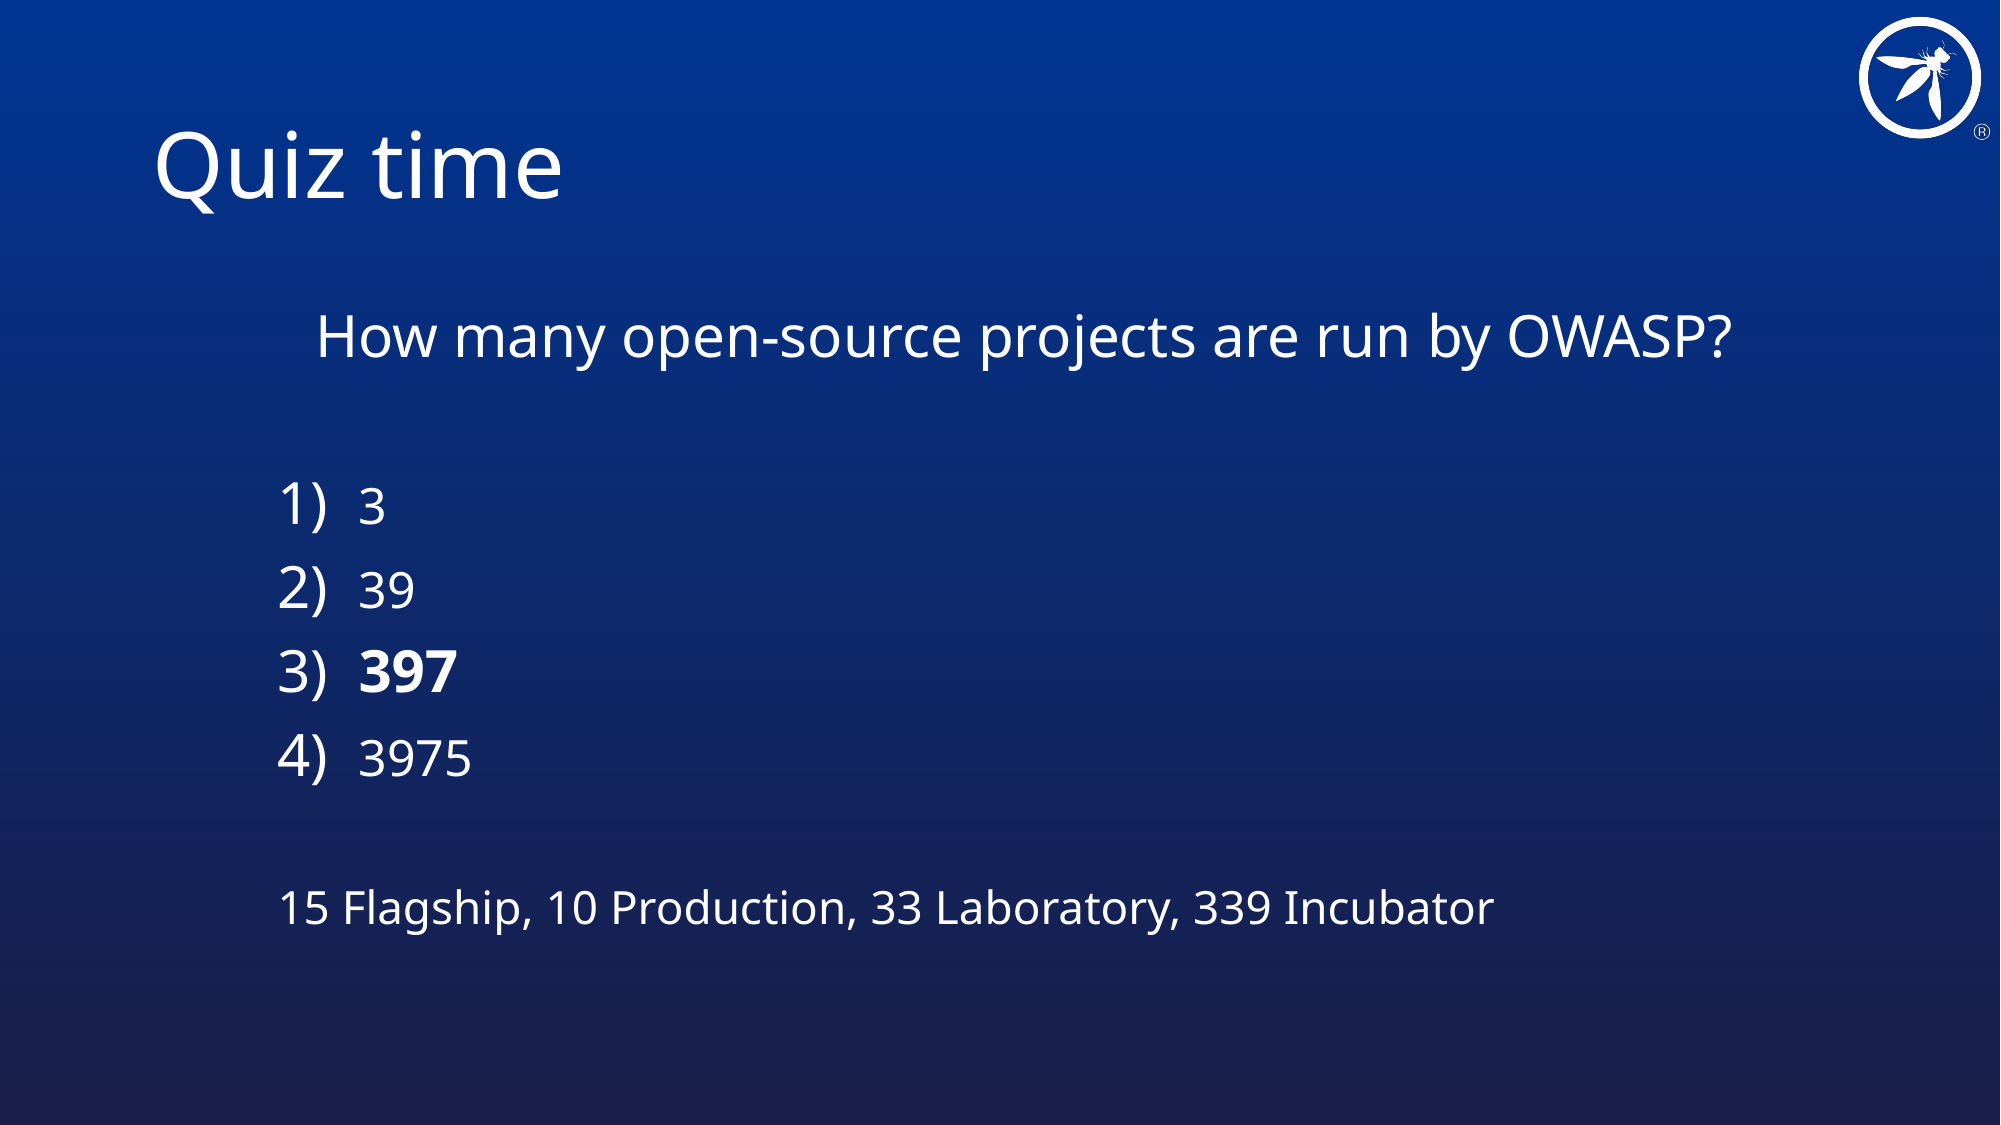

# Quiz time
How many open-source projects are run by OWASP?
 3
 39
 397
 3975
15 Flagship, 10 Production, 33 Laboratory, 339 Incubator